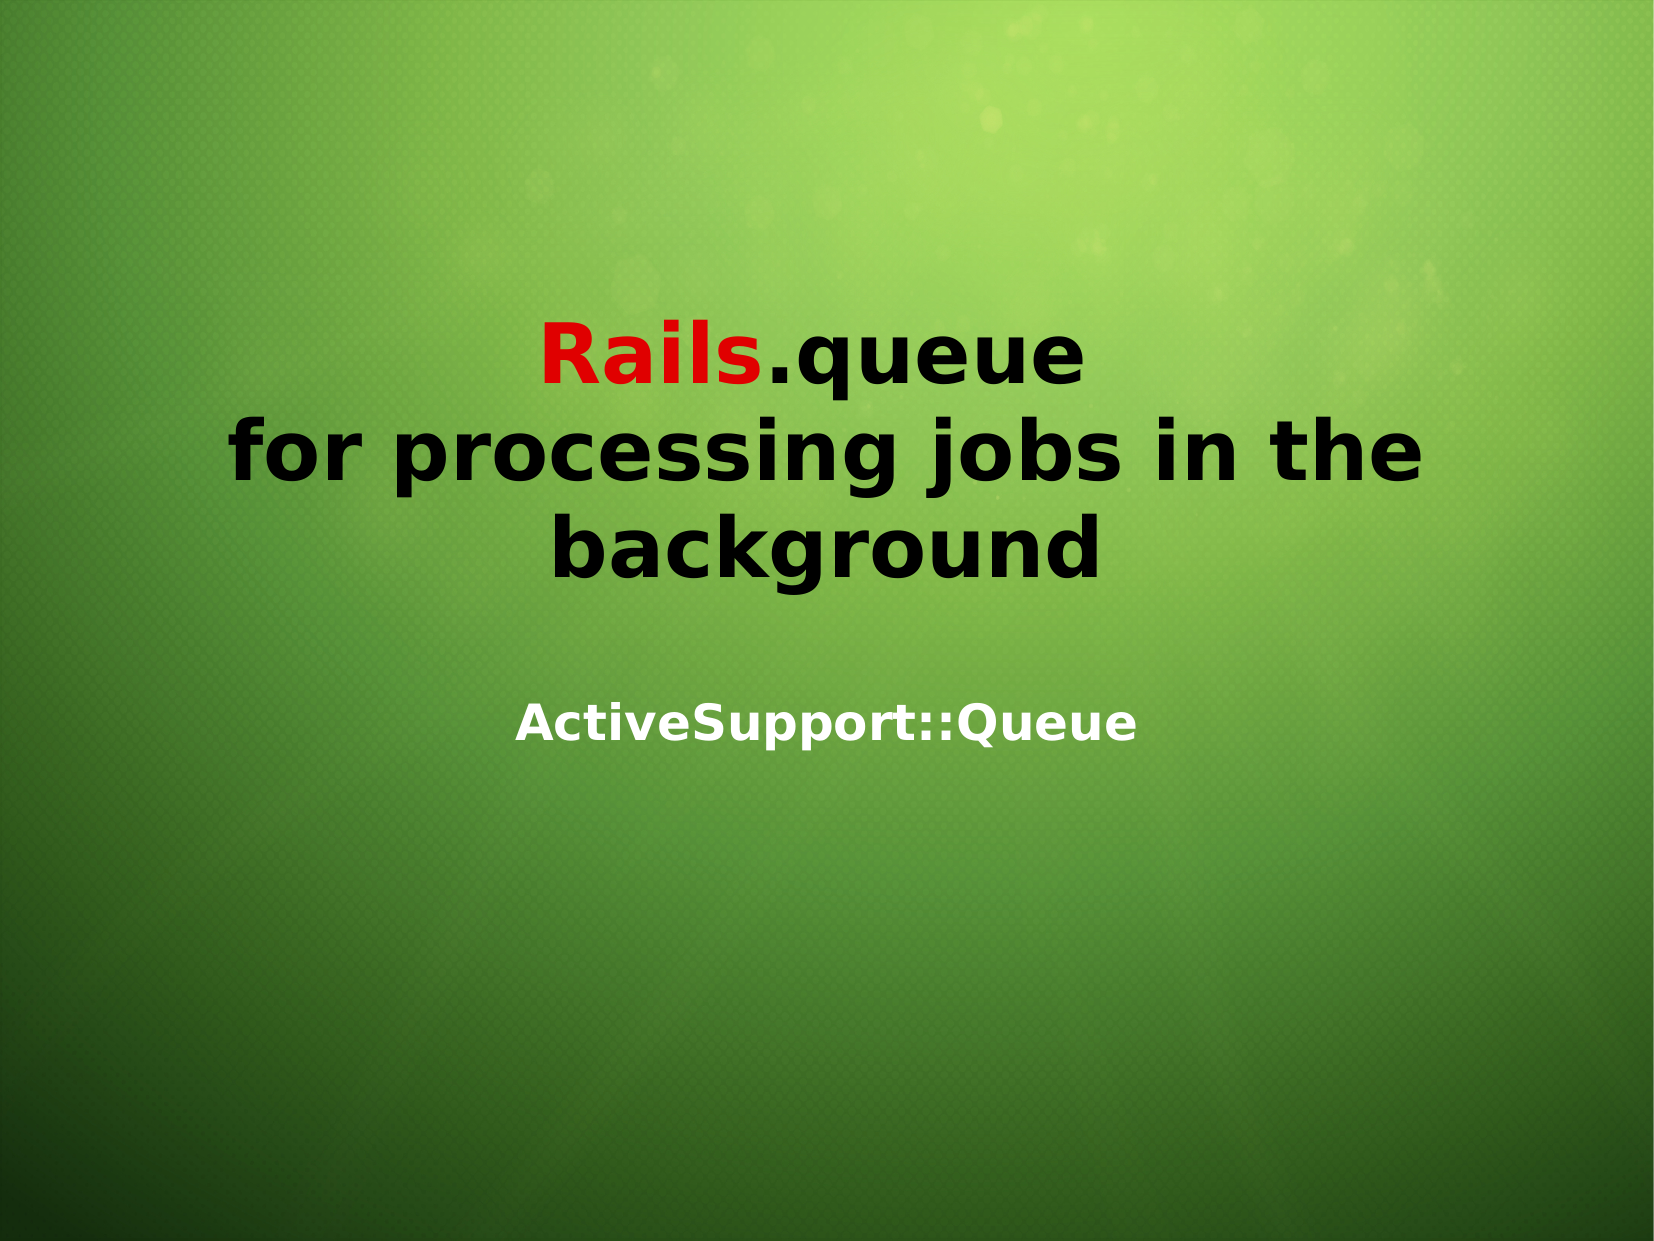

# Rails.queue
for processing jobs in the background
ActiveSupport::Queue